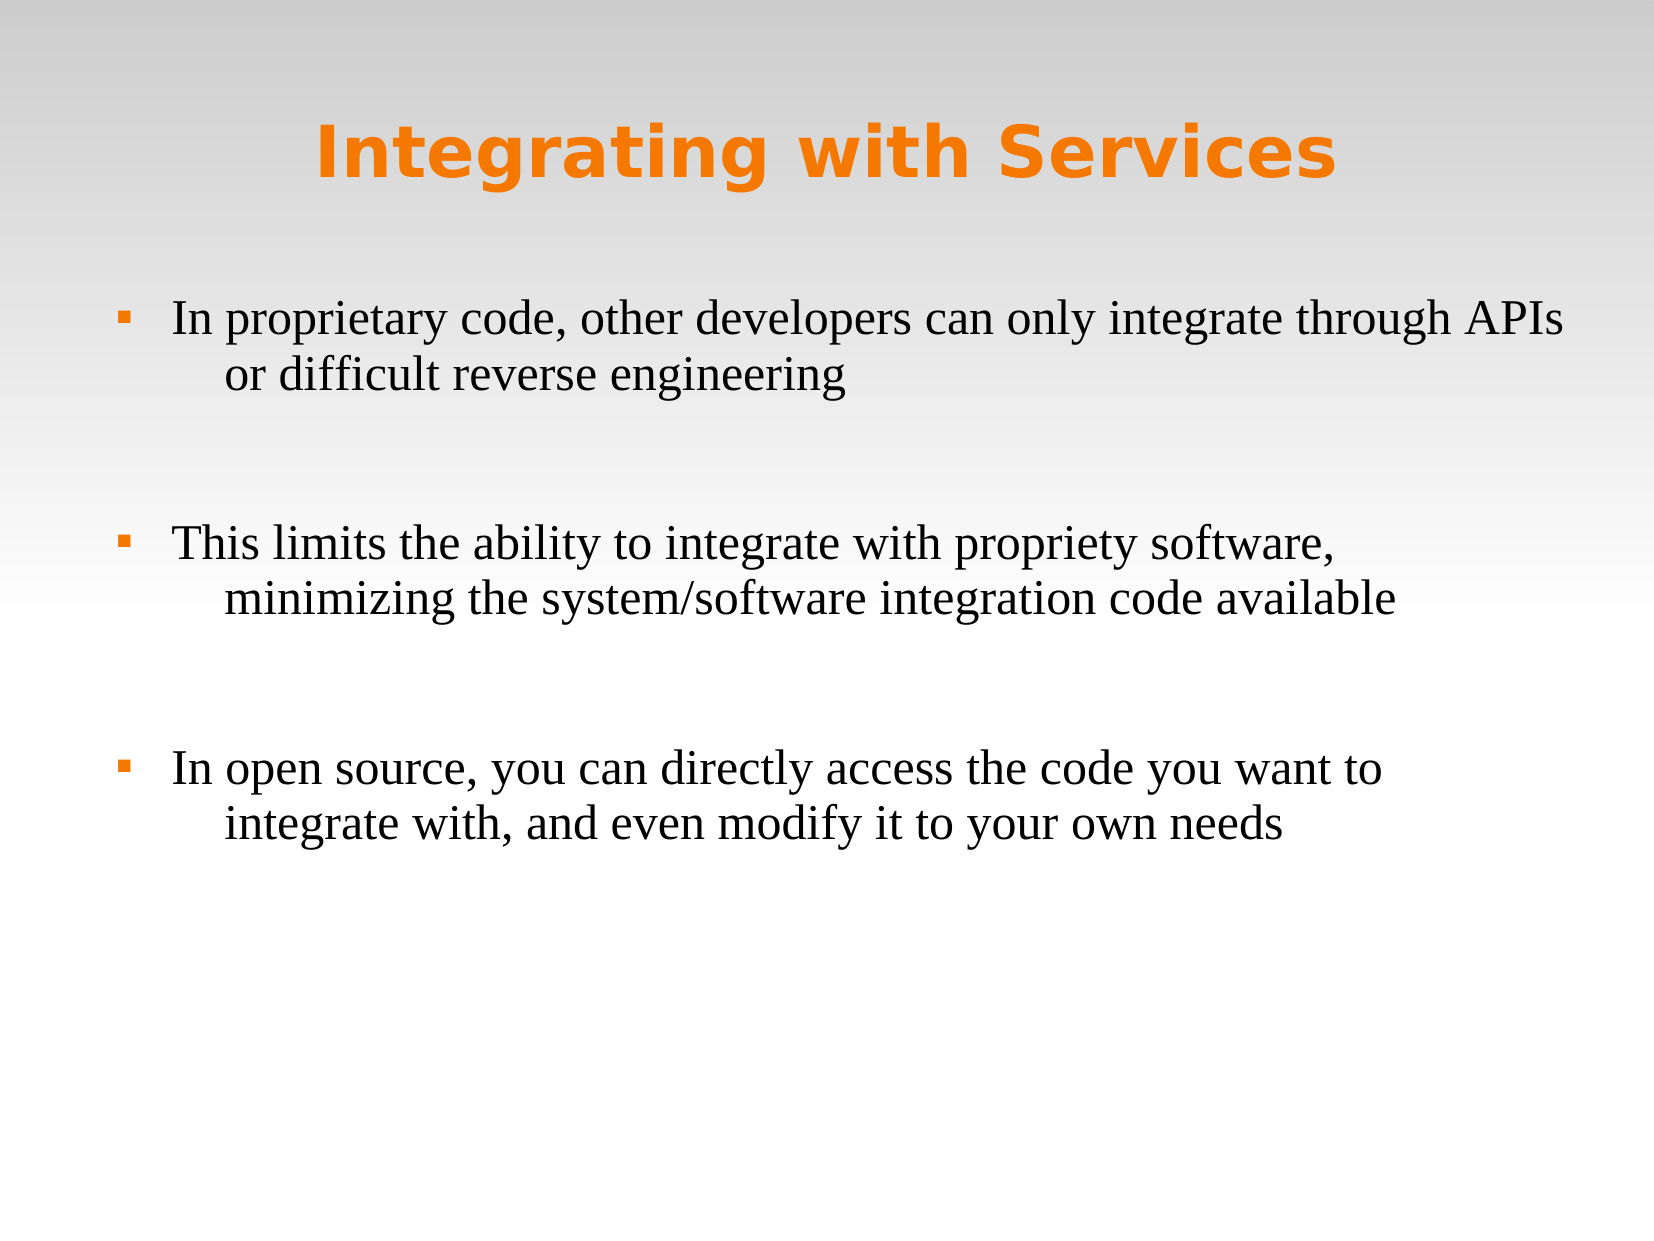

# Integrating with Services
In proprietary code, other developers can only integrate through APIs or difficult reverse engineering
This limits the ability to integrate with propriety software, minimizing the system/software integration code available
In open source, you can directly access the code you want to integrate with, and even modify it to your own needs